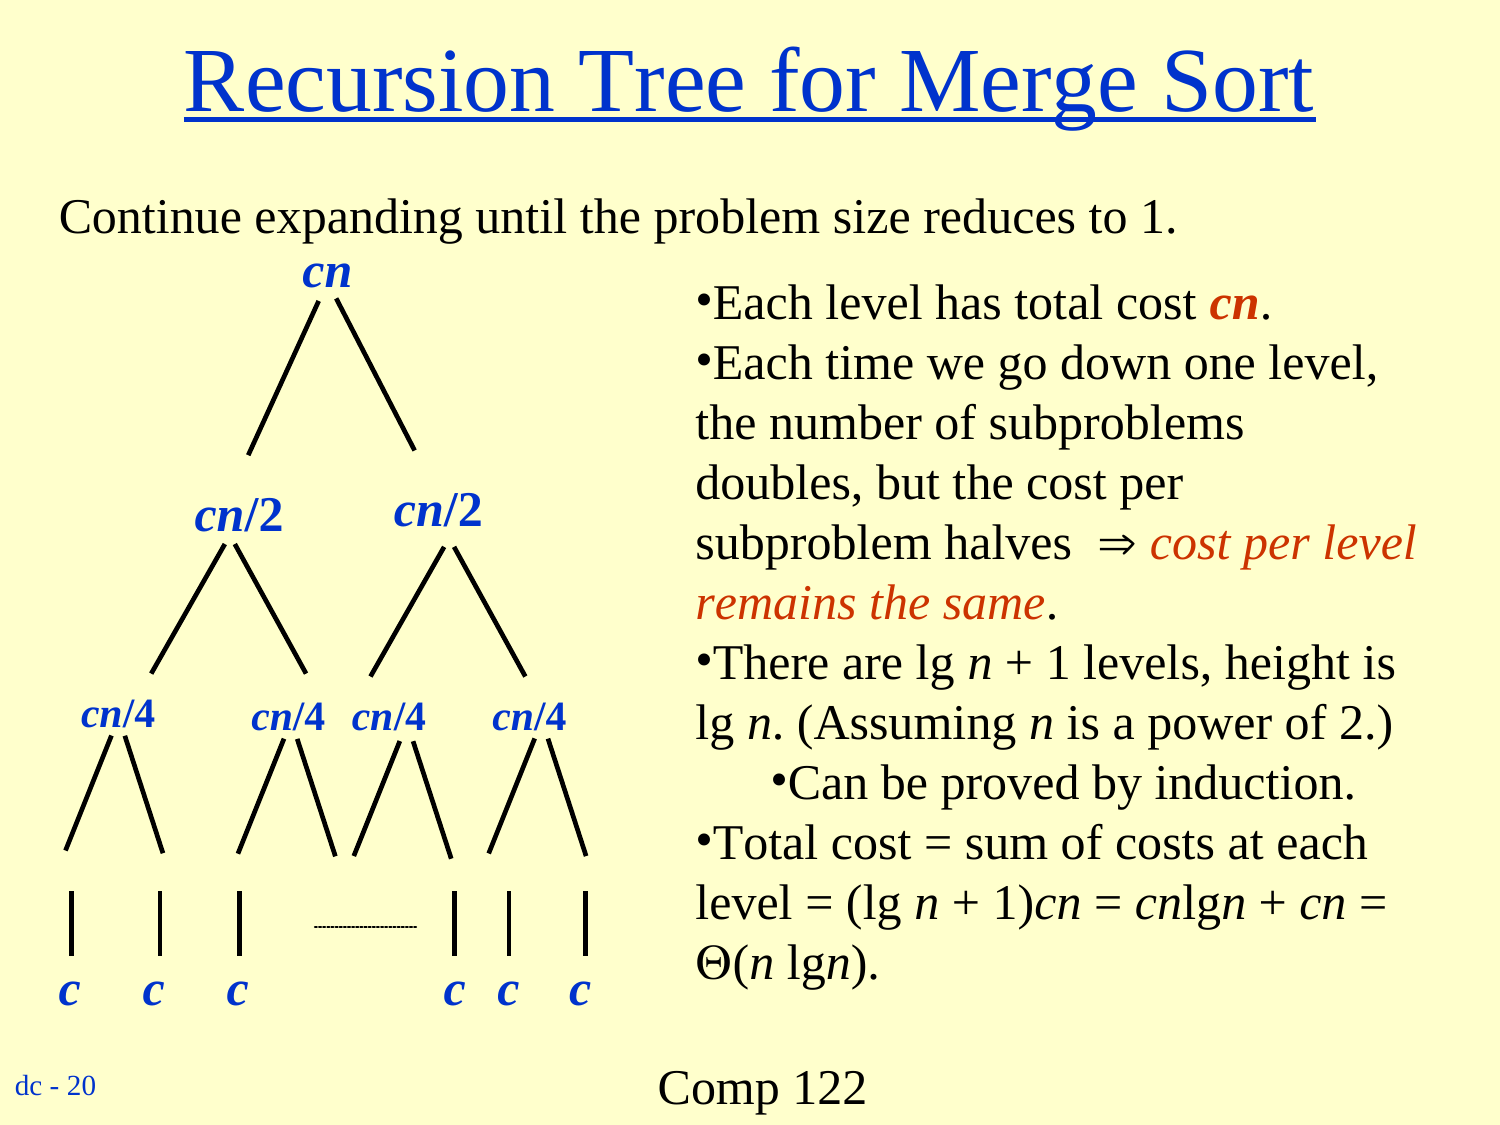

# Recursion Tree for Merge Sort
Continue expanding until the problem size reduces to 1.
cn
cn/2
cn/2
cn/4
cn/4
cn/4
cn/4
c
c
c
c
c
c
Each level has total cost cn.
Each time we go down one level, the number of subproblems doubles, but the cost per subproblem halves  cost per level remains the same.
There are lg n + 1 levels, height is lg n. (Assuming n is a power of 2.)
Can be proved by induction.
Total cost = sum of costs at each level = (lg n + 1)cn = cnlgn + cn = (n lgn).